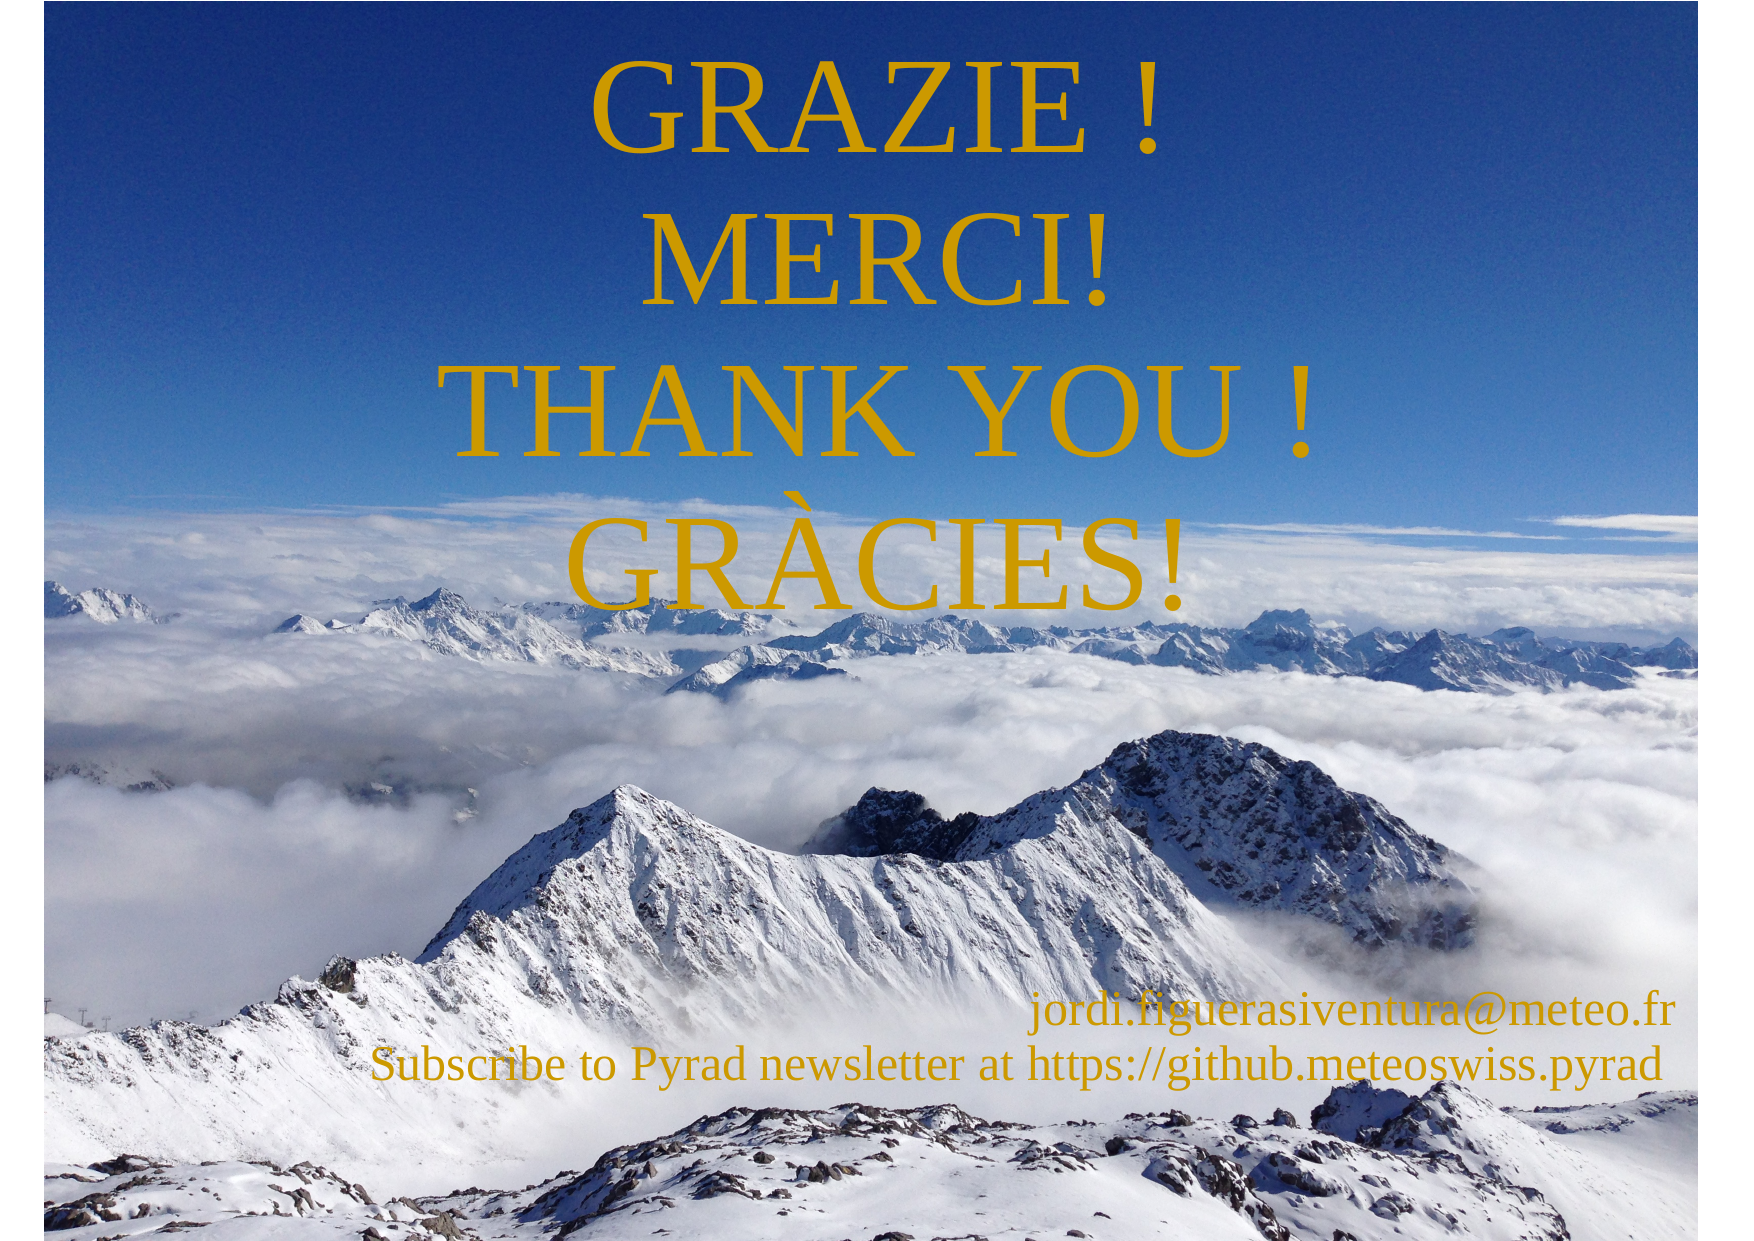

GRAZIE !
MERCI!
THANK YOU !
GRÀCIES!
jordi.figuerasiventura@meteo.fr
Subscribe to Pyrad newsletter at https://github.meteoswiss.pyrad
18
08/07/2021
RadMet2021.IT, 6-8.7.2021